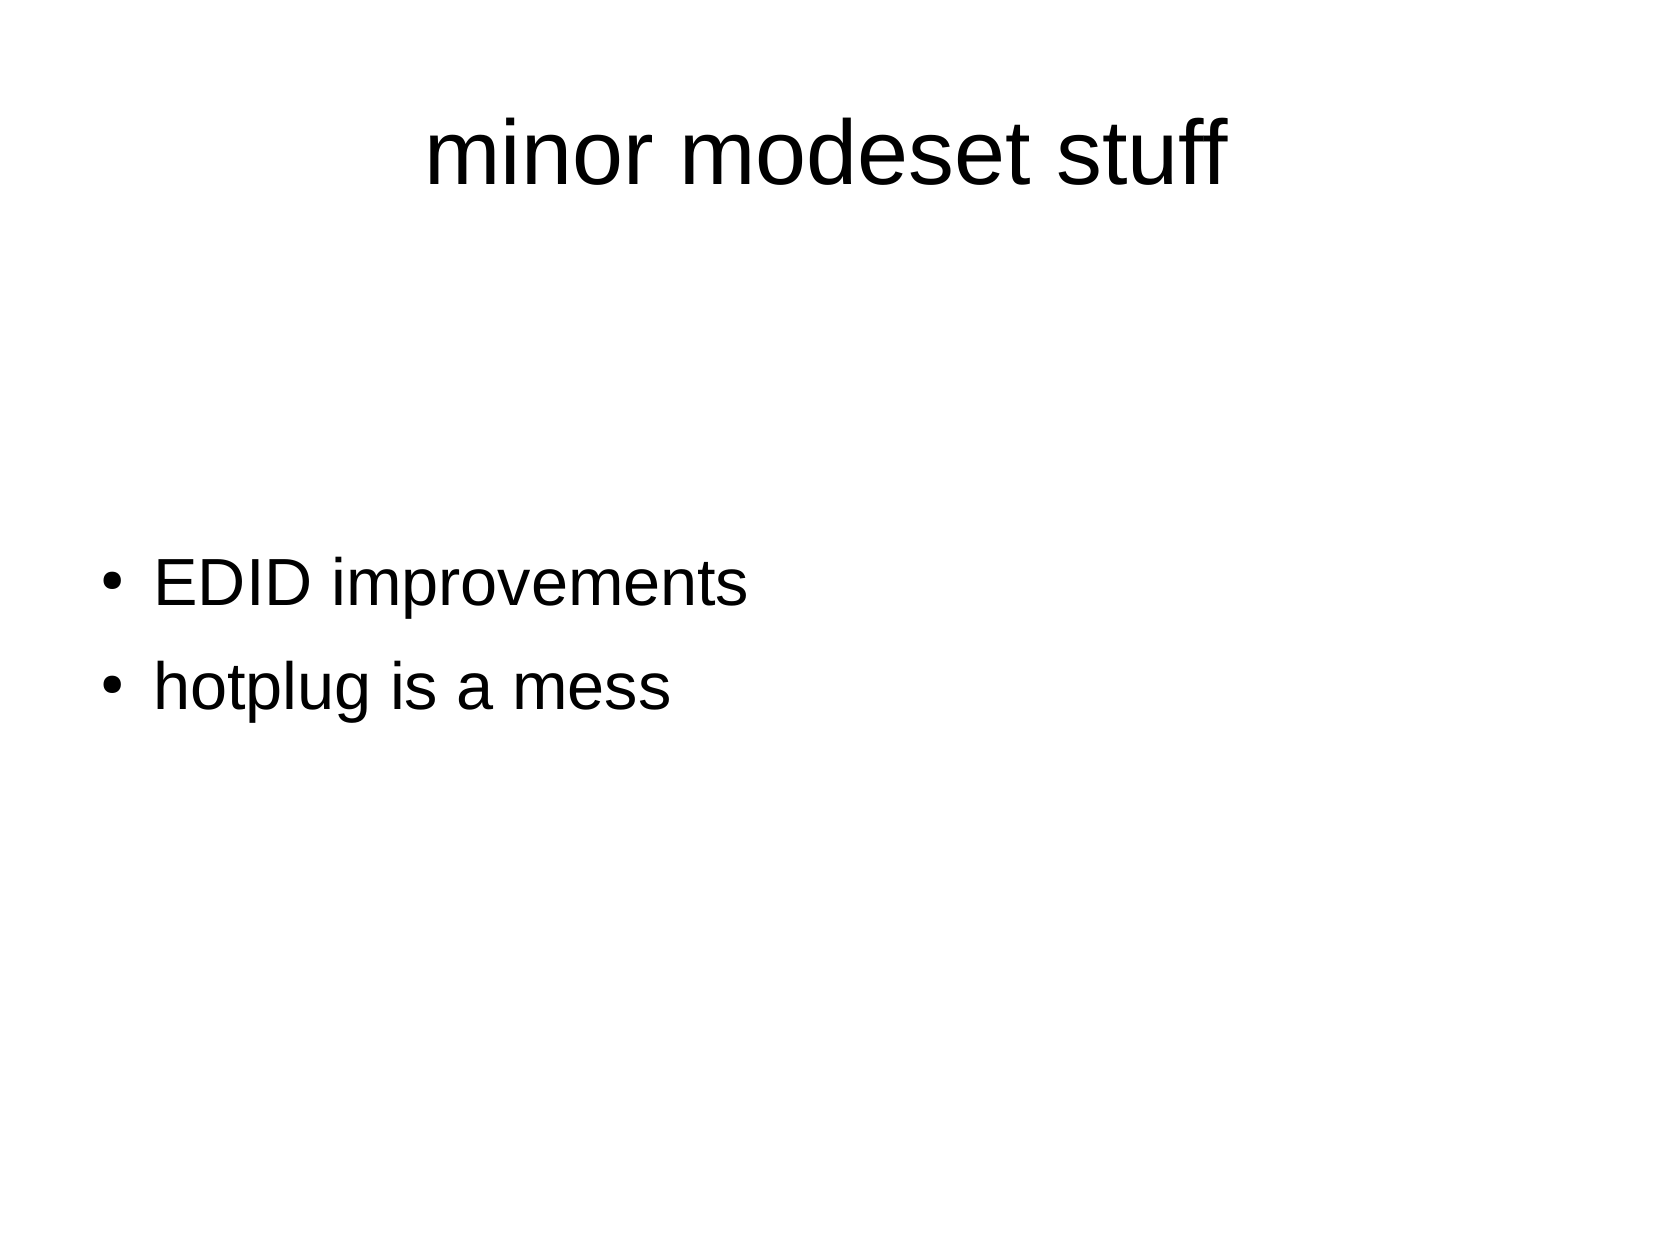

# minor modeset stuff
EDID improvements
hotplug is a mess